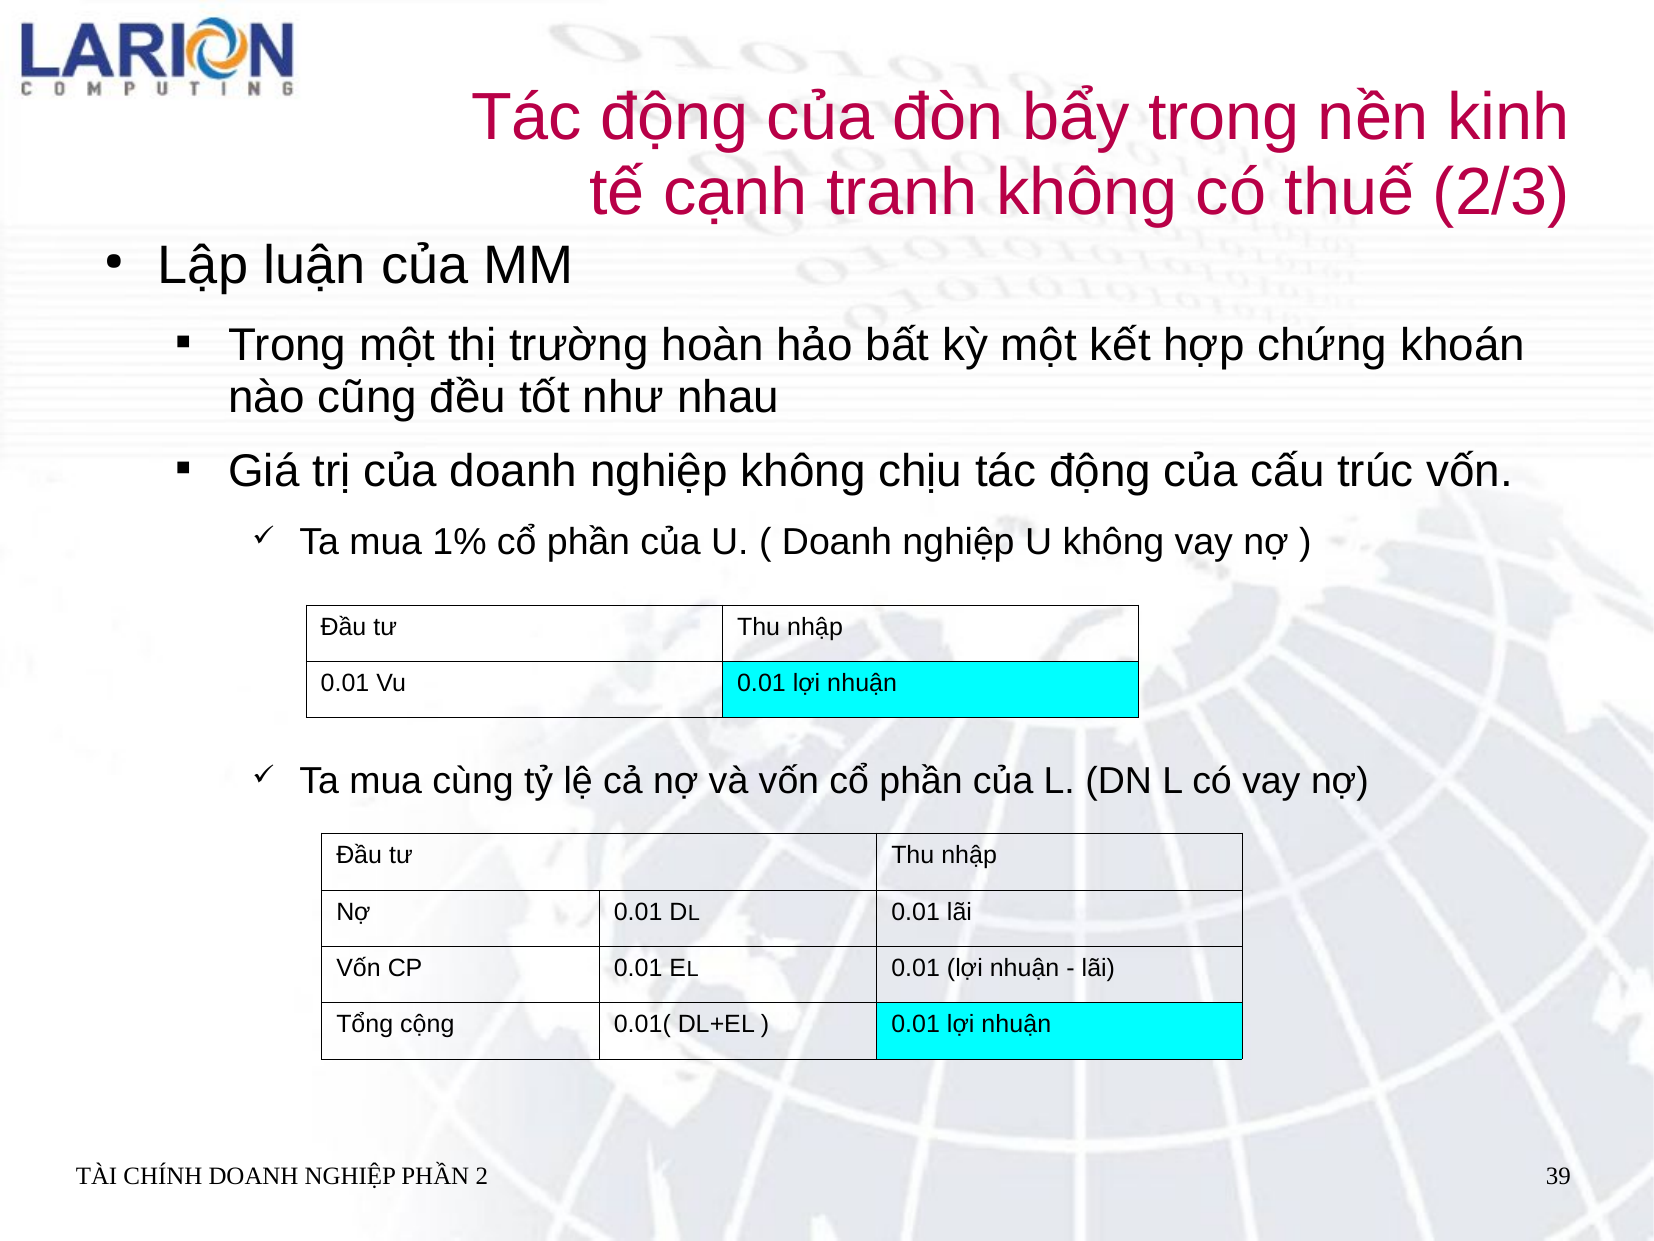

# Tác động của đòn bẩy trong nền kinh tế cạnh tranh không có thuế (2/3)
Lập luận của MM
Trong một thị trường hoàn hảo bất kỳ một kết hợp chứng khoán nào cũng đều tốt như nhau
Giá trị của doanh nghiệp không chịu tác động của cấu trúc vốn.
Ta mua 1% cổ phần của U. ( Doanh nghiệp U không vay nợ )
Ta mua cùng tỷ lệ cả nợ và vốn cổ phần của L. (DN L có vay nợ)
| Đầu tư | Thu nhập |
| --- | --- |
| 0.01 Vu | 0.01 lợi nhuận |
| Đầu tư | | Thu nhập |
| --- | --- | --- |
| Nợ | 0.01 DL | 0.01 lãi |
| Vốn CP | 0.01 EL | 0.01 (lợi nhuận - lãi) |
| Tổng cộng | 0.01( DL+EL ) | 0.01 lợi nhuận |
TÀI CHÍNH DOANH NGHIỆP PHẦN 2
39